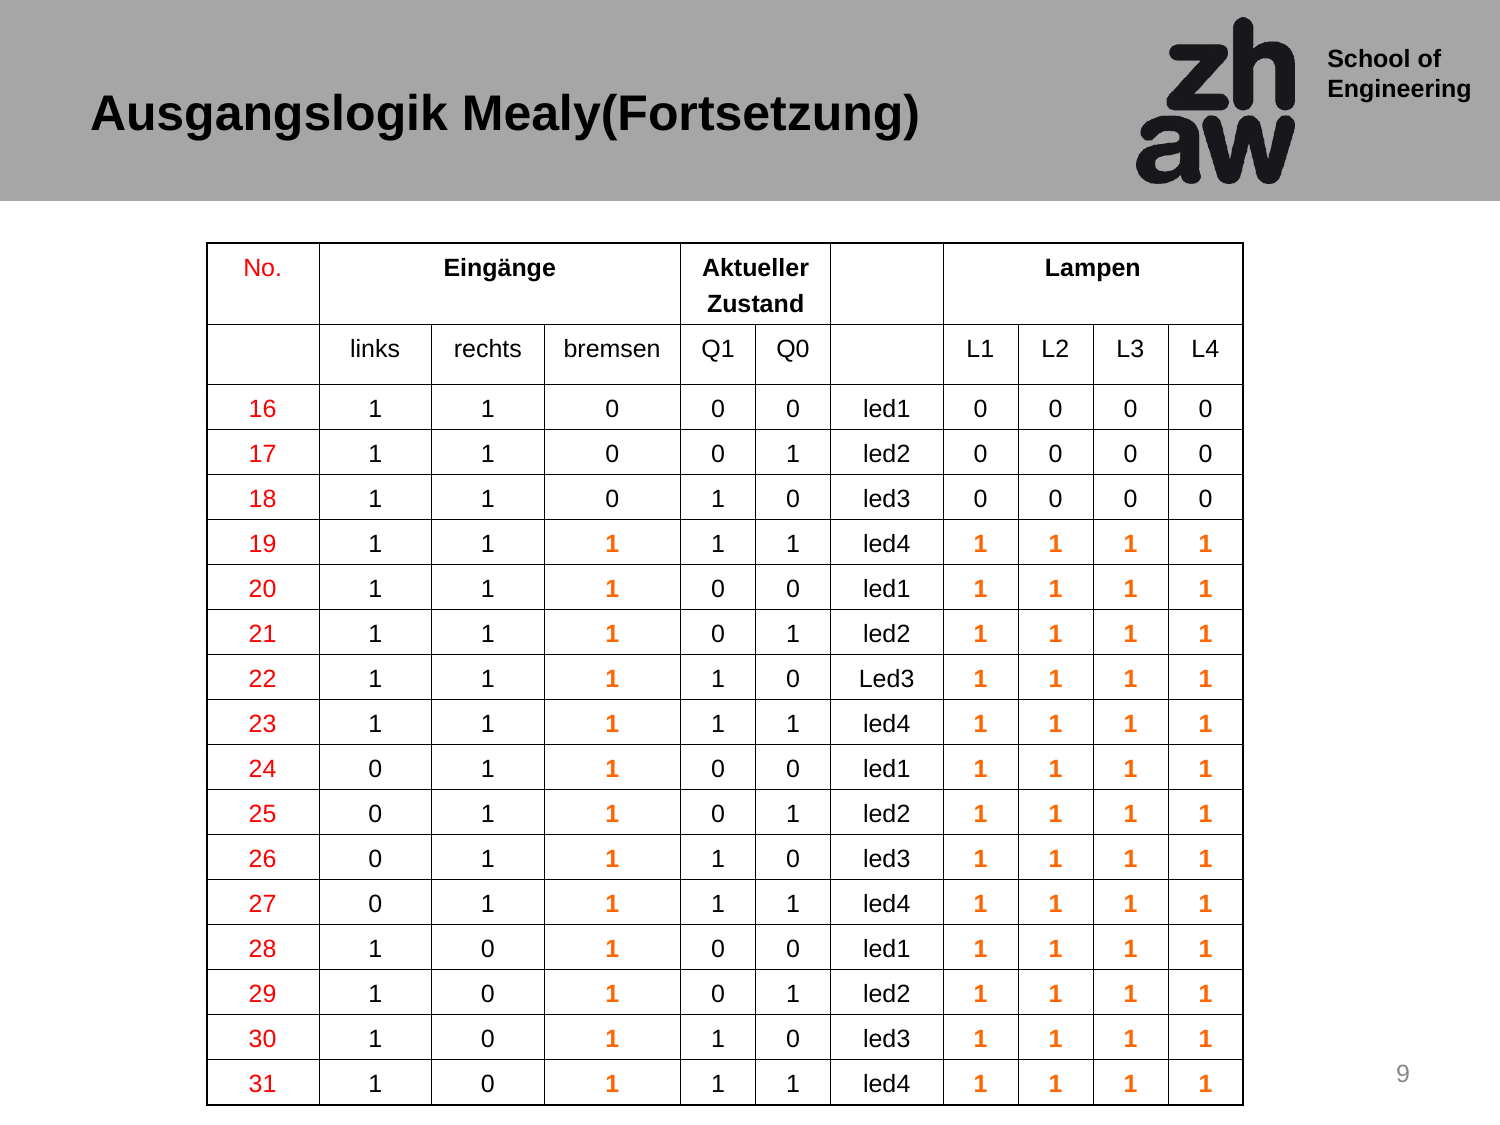

# Ausgangslogik Mealy(Fortsetzung)
| No. | Eingänge | | | Aktueller Zustand | | | Lampen | | | |
| --- | --- | --- | --- | --- | --- | --- | --- | --- | --- | --- |
| | links | rechts | bremsen | Q1 | Q0 | | L1 | L2 | L3 | L4 |
| 16 | 1 | 1 | 0 | 0 | 0 | led1 | 0 | 0 | 0 | 0 |
| 17 | 1 | 1 | 0 | 0 | 1 | led2 | 0 | 0 | 0 | 0 |
| 18 | 1 | 1 | 0 | 1 | 0 | led3 | 0 | 0 | 0 | 0 |
| 19 | 1 | 1 | 1 | 1 | 1 | led4 | 1 | 1 | 1 | 1 |
| 20 | 1 | 1 | 1 | 0 | 0 | led1 | 1 | 1 | 1 | 1 |
| 21 | 1 | 1 | 1 | 0 | 1 | led2 | 1 | 1 | 1 | 1 |
| 22 | 1 | 1 | 1 | 1 | 0 | Led3 | 1 | 1 | 1 | 1 |
| 23 | 1 | 1 | 1 | 1 | 1 | led4 | 1 | 1 | 1 | 1 |
| 24 | 0 | 1 | 1 | 0 | 0 | led1 | 1 | 1 | 1 | 1 |
| 25 | 0 | 1 | 1 | 0 | 1 | led2 | 1 | 1 | 1 | 1 |
| 26 | 0 | 1 | 1 | 1 | 0 | led3 | 1 | 1 | 1 | 1 |
| 27 | 0 | 1 | 1 | 1 | 1 | led4 | 1 | 1 | 1 | 1 |
| 28 | 1 | 0 | 1 | 0 | 0 | led1 | 1 | 1 | 1 | 1 |
| 29 | 1 | 0 | 1 | 0 | 1 | led2 | 1 | 1 | 1 | 1 |
| 30 | 1 | 0 | 1 | 1 | 0 | led3 | 1 | 1 | 1 | 1 |
| 31 | 1 | 0 | 1 | 1 | 1 | led4 | 1 | 1 | 1 | 1 |